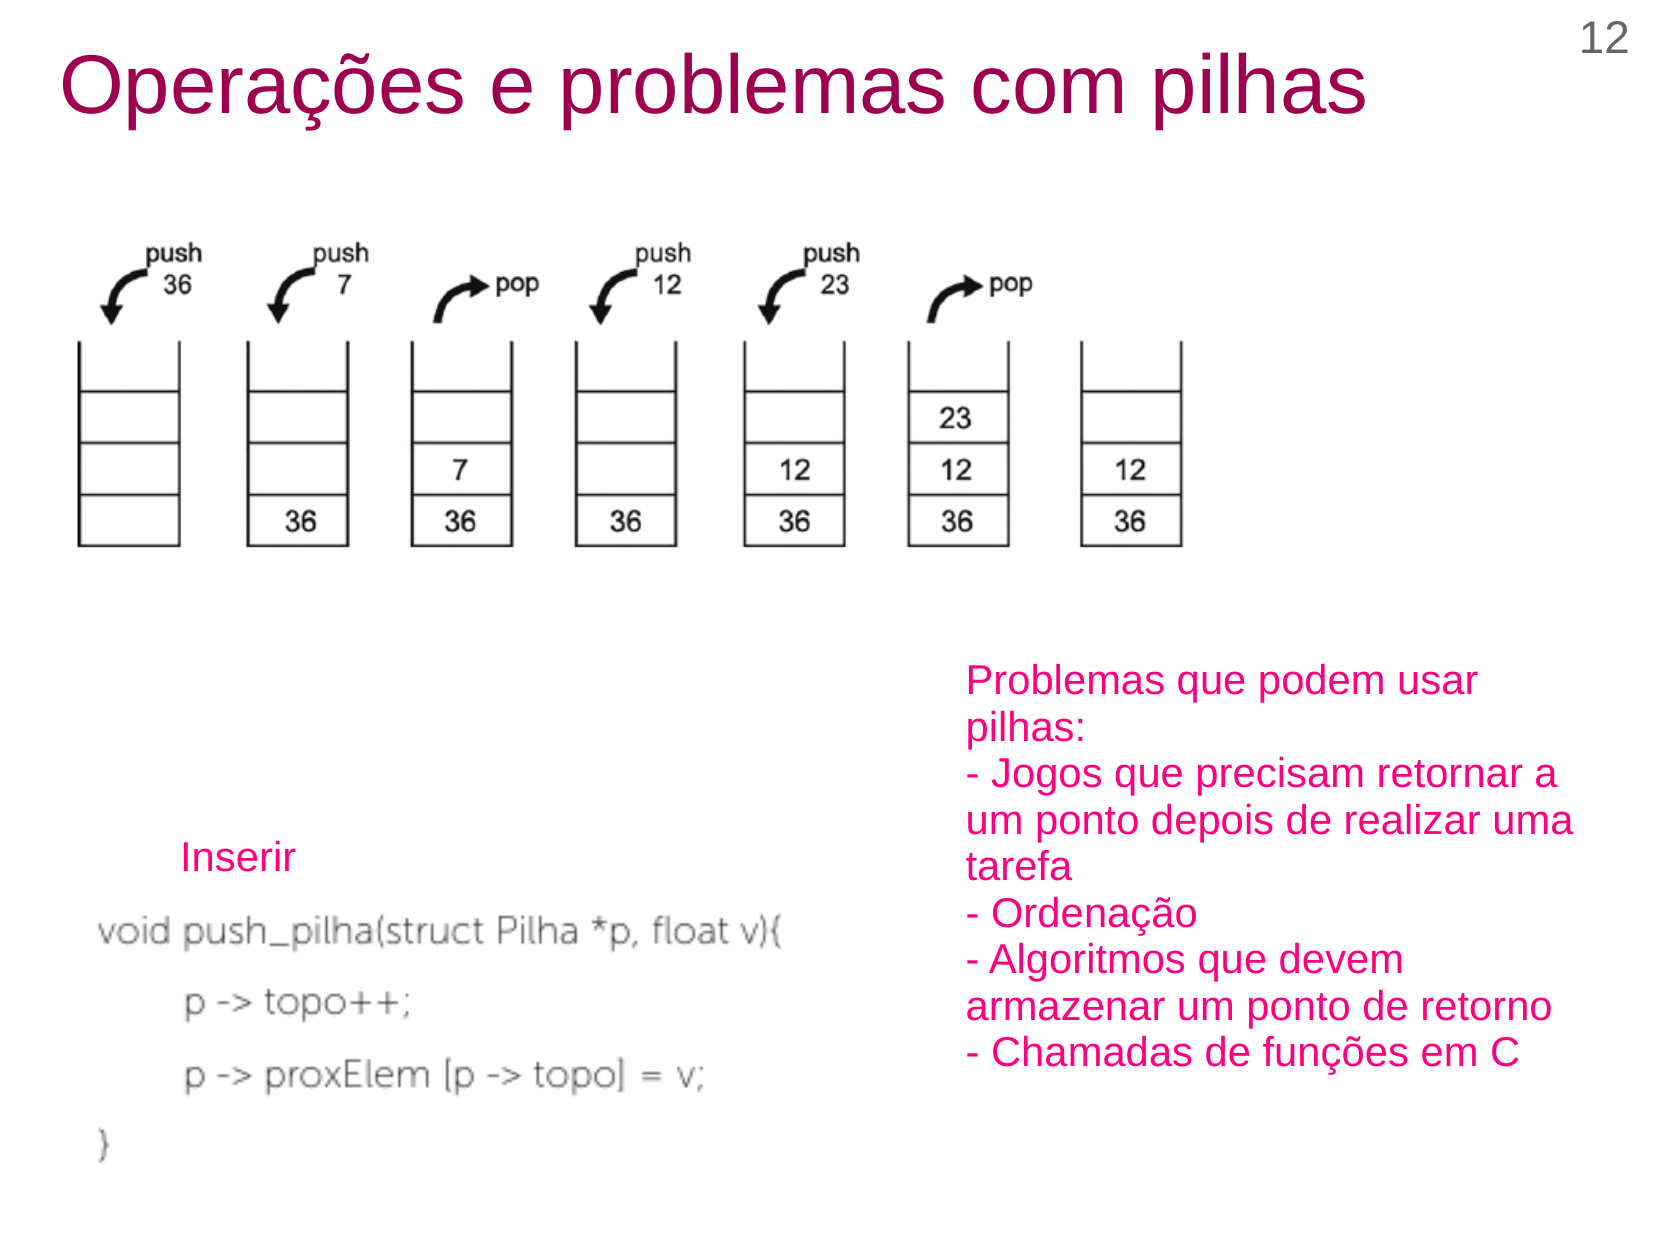

12
# Operações e problemas com pilhas
Problemas que podem usar pilhas:
- Jogos que precisam retornar a um ponto depois de realizar uma tarefa
- Ordenação
- Algoritmos que devem armazenar um ponto de retorno
- Chamadas de funções em C
Inserir